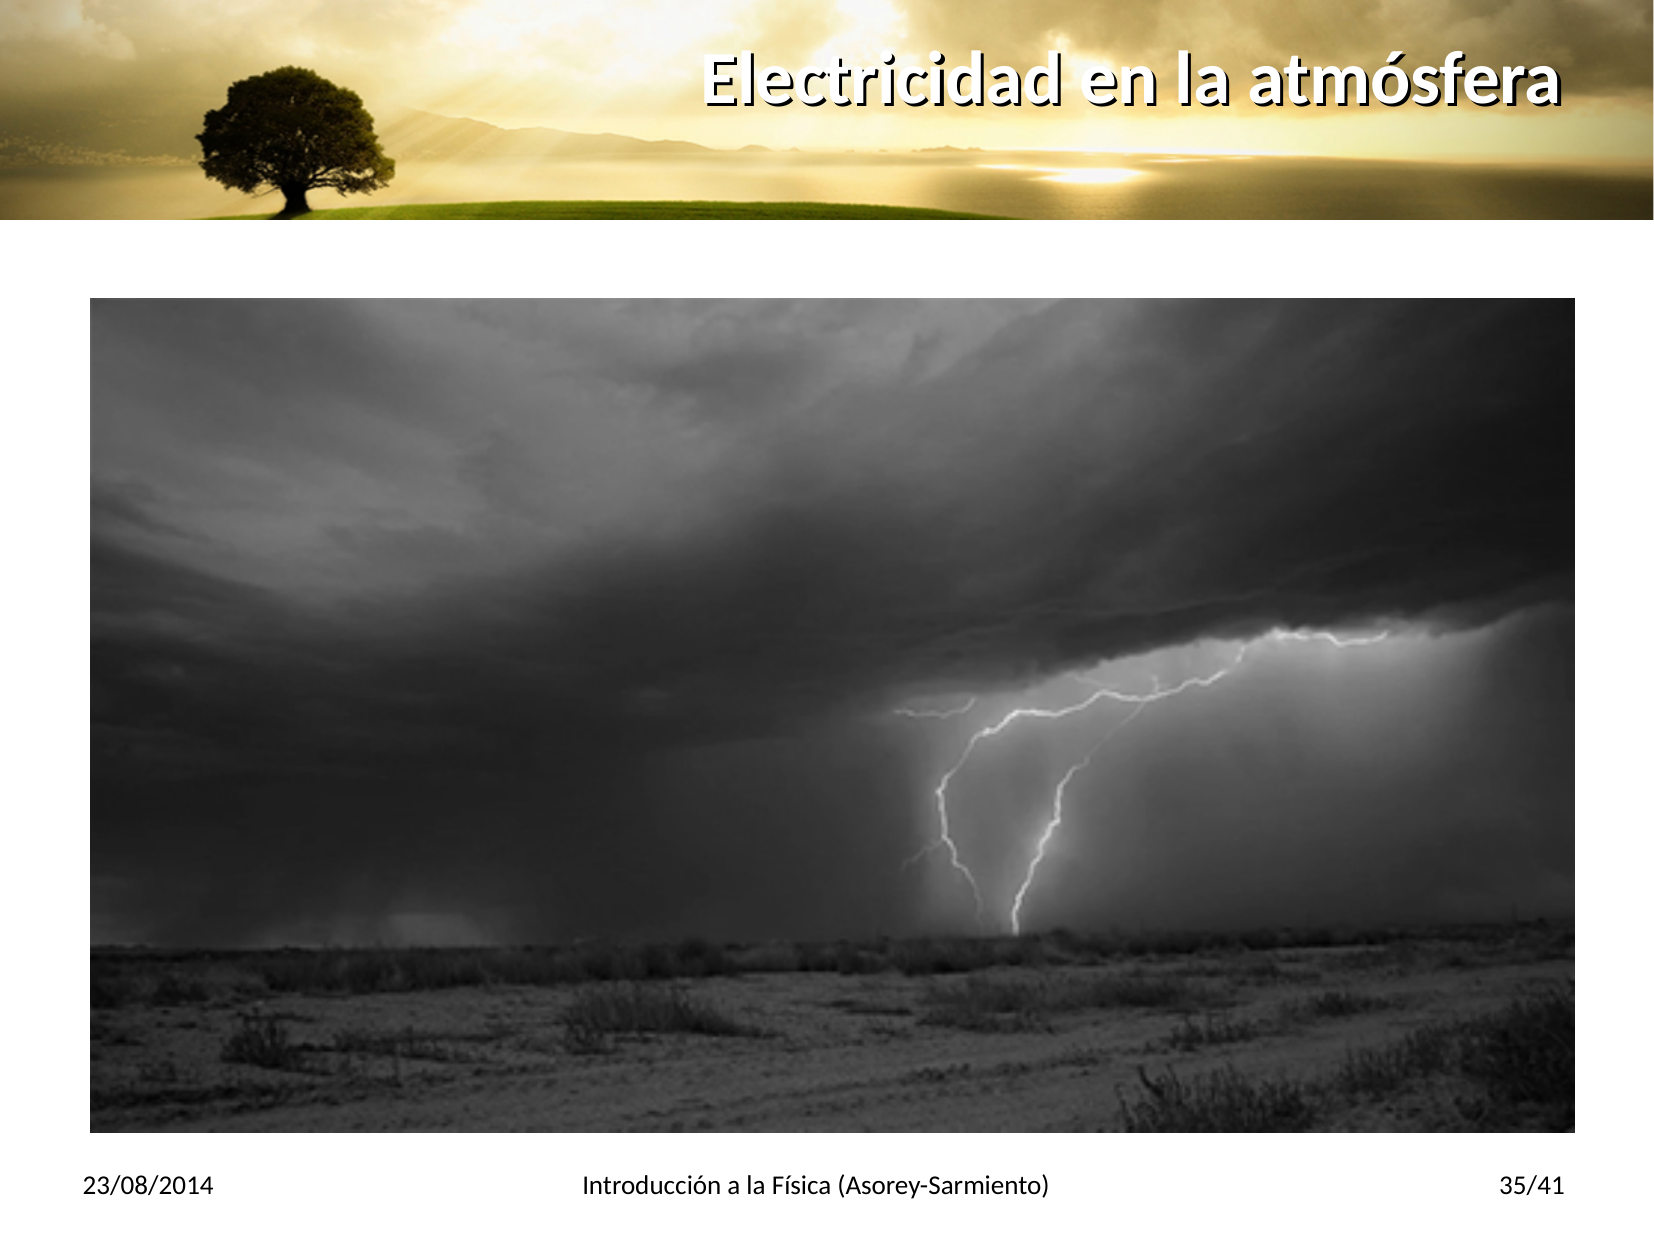

# Electricidad en la atmósfera
23/08/2014
Introducción a la Física (Asorey-Sarmiento)
35